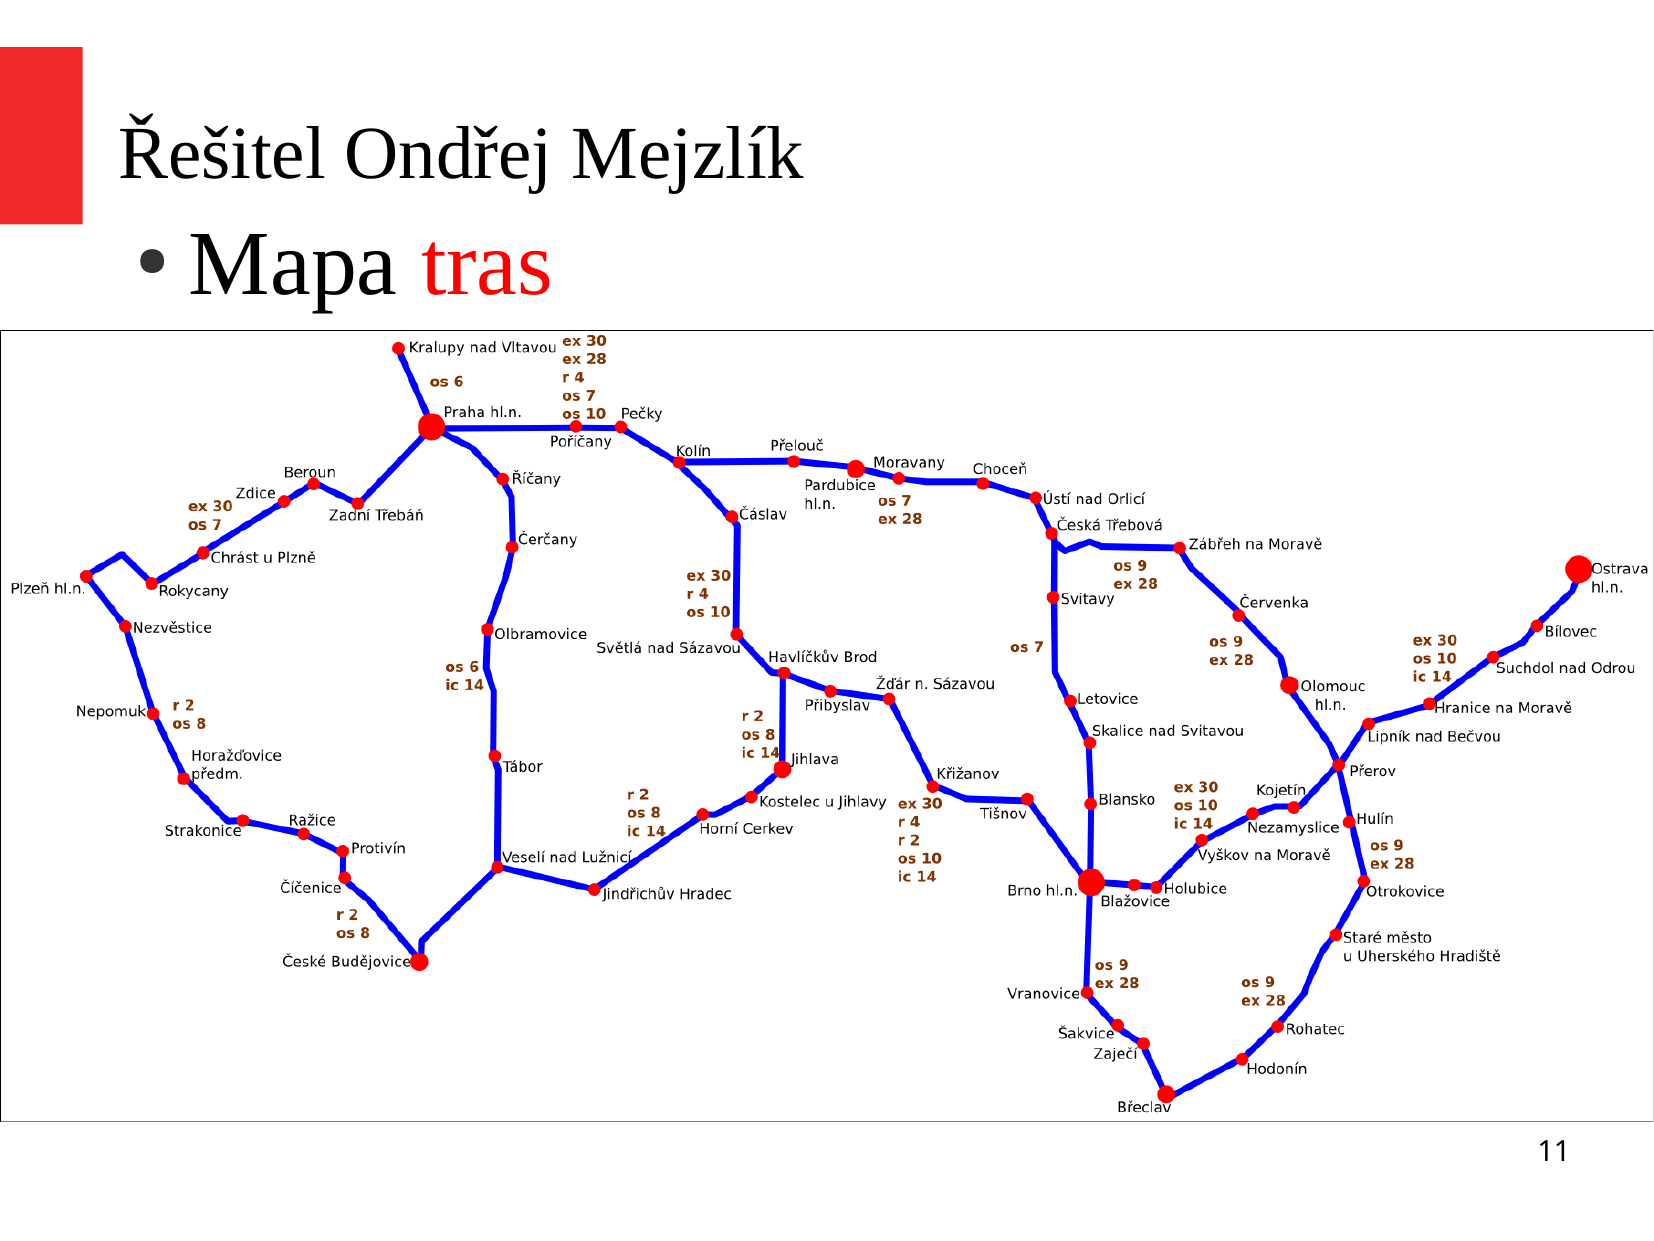

# Řešitel Ondřej Mejzlík
Mapa tras
11